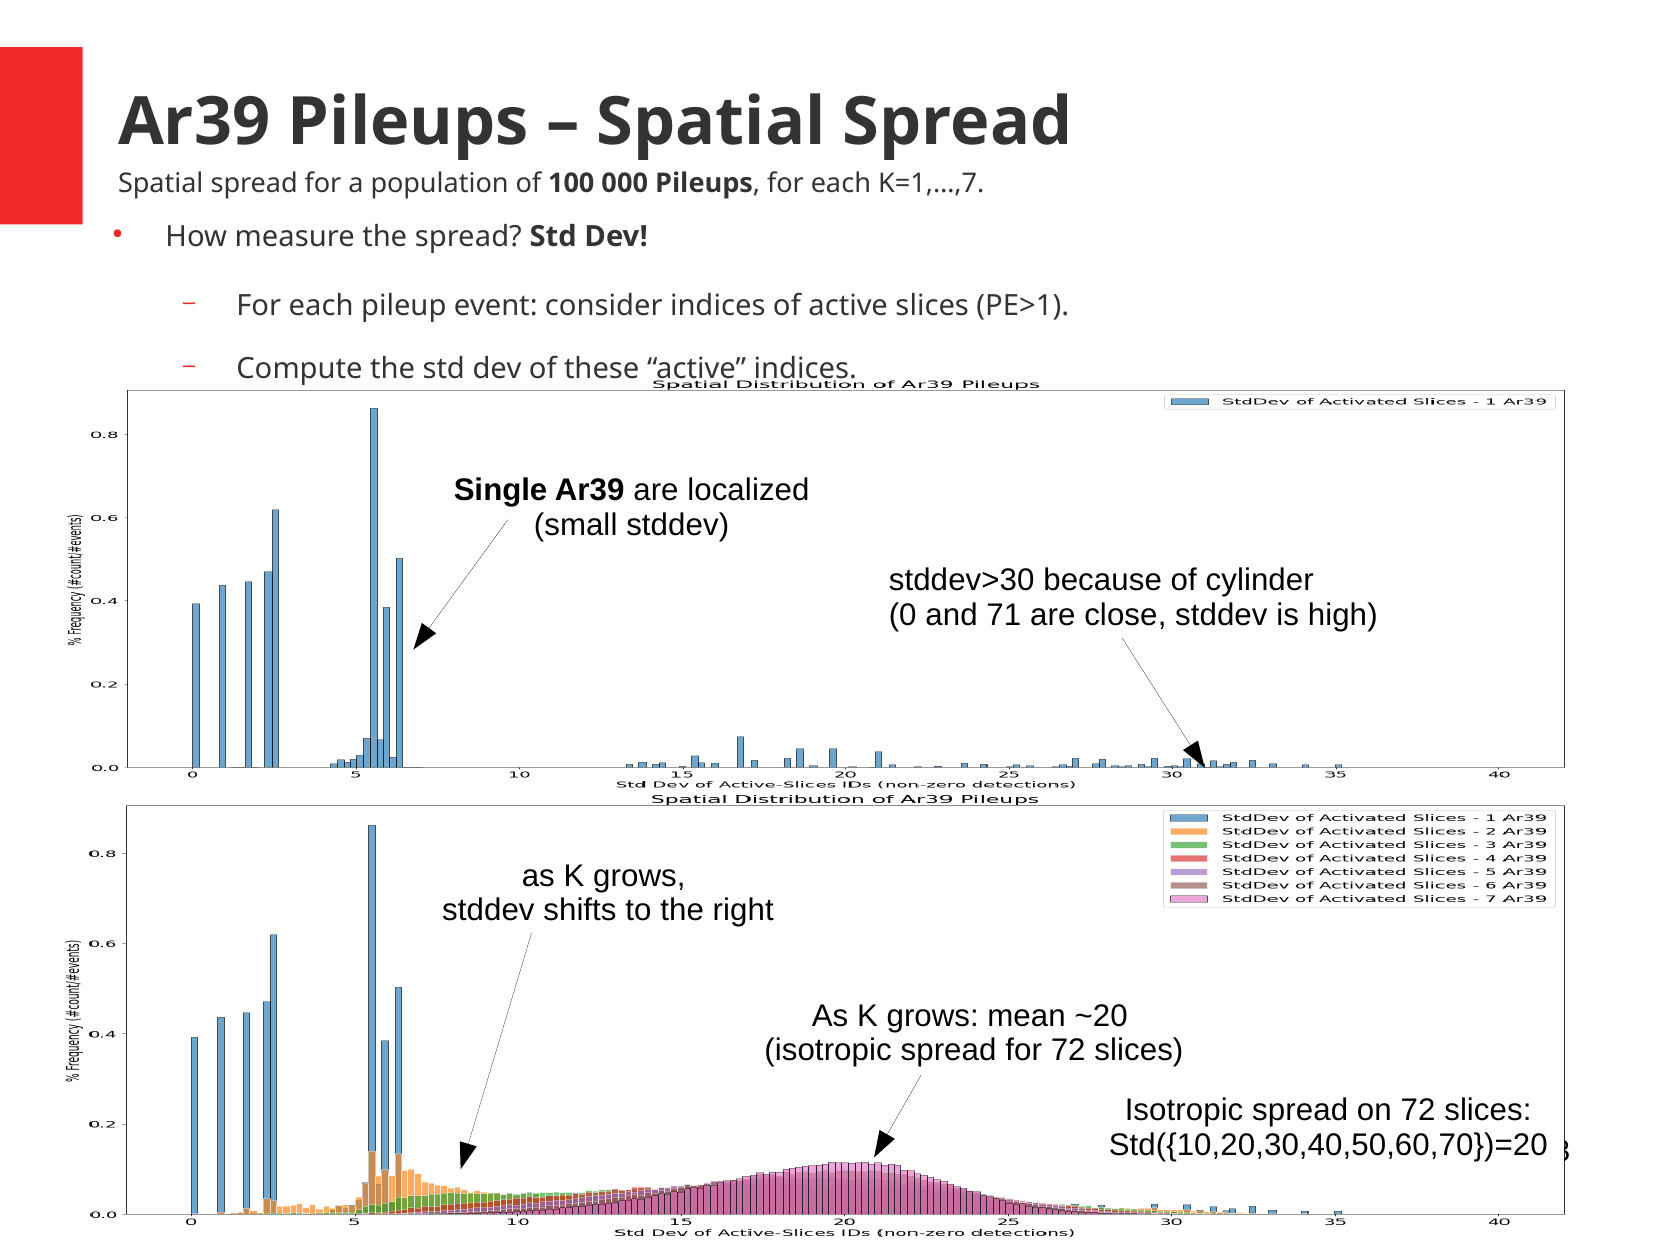

# Ar39 Pileups – Spatial Spread Spatial spread for a population of 100 000 Pileups, for each K=1,…,7.
How measure the spread? Std Dev!
For each pileup event: consider indices of active slices (PE>1).
Compute the std dev of these “active” indices.
Single Ar39 are localized
(small stddev)
stddev>30 because of cylinder
(0 and 71 are close, stddev is high)
as K grows,
stddev shifts to the right
As K grows: mean ~20
(isotropic spread for 72 slices)
Isotropic spread on 72 slices: Std({10,20,30,40,50,60,70})=20
5